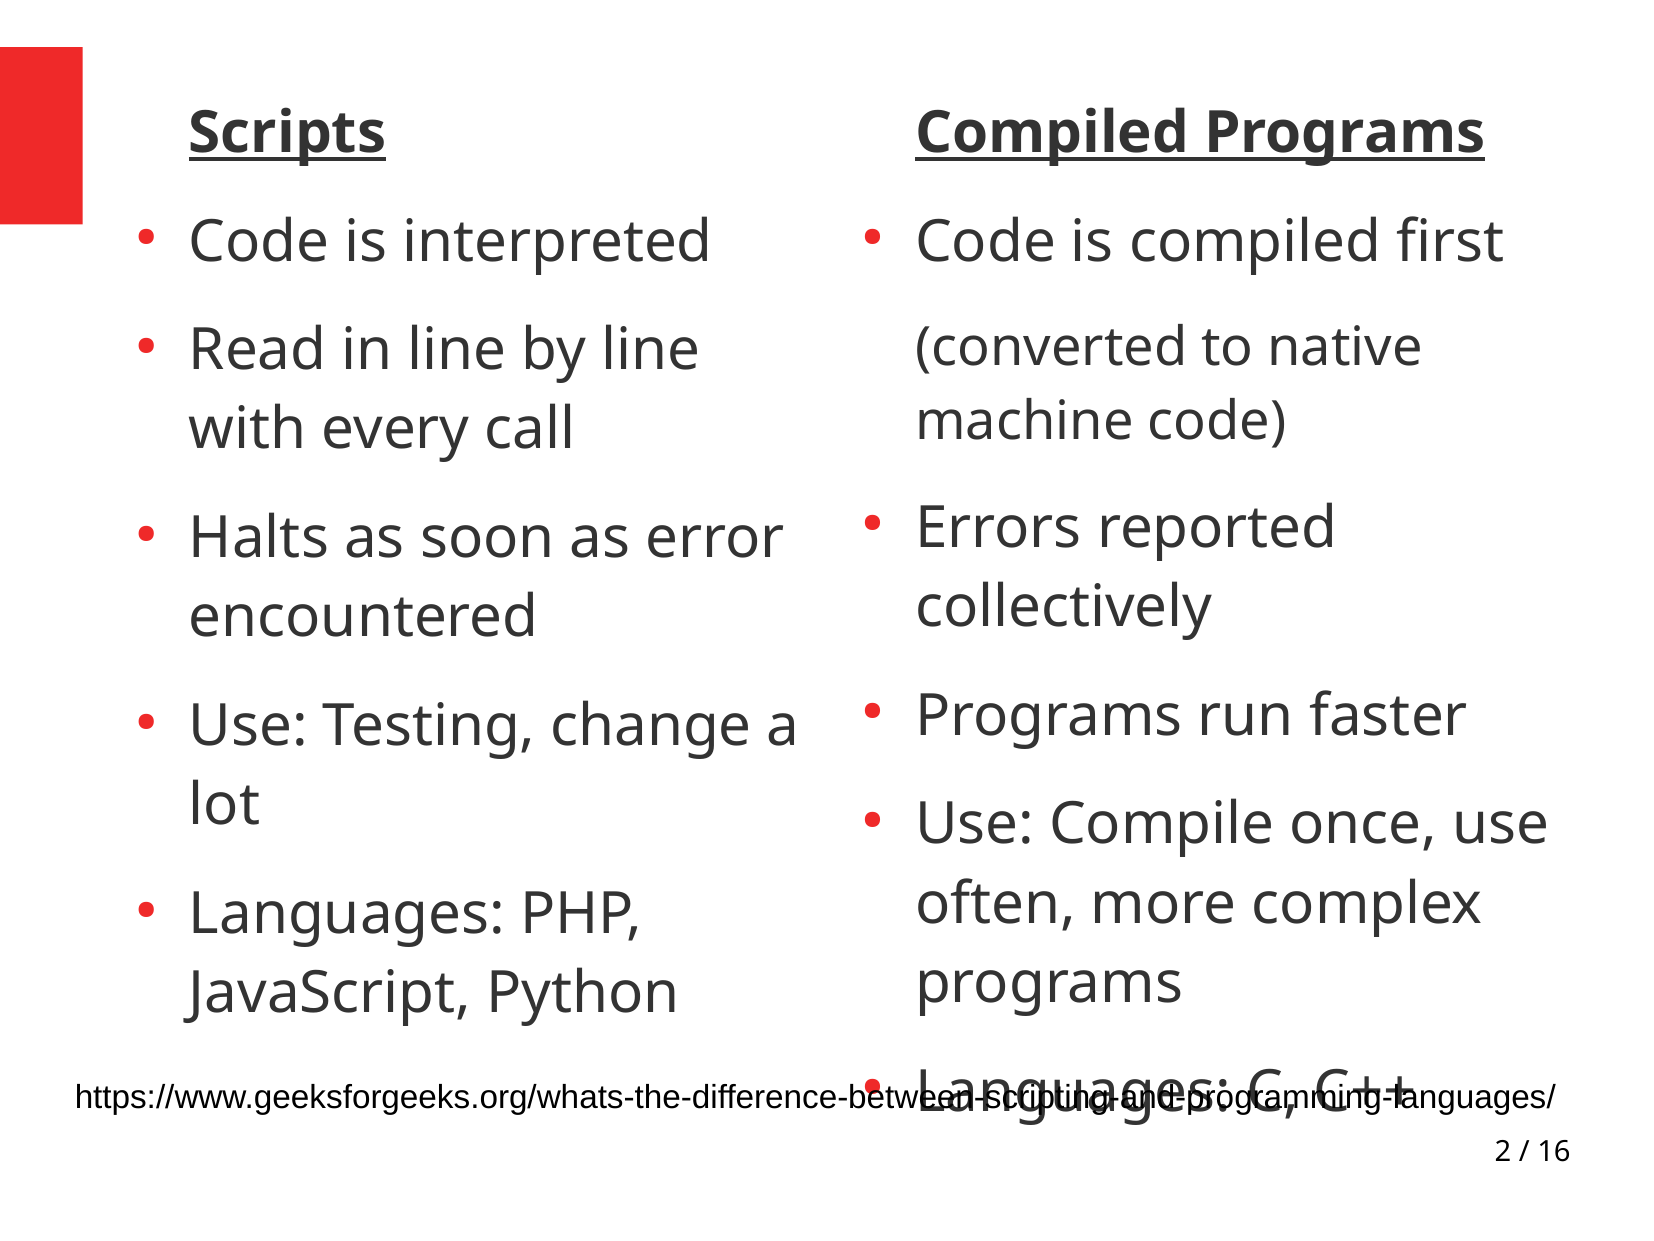

# Scripts
Code is interpreted
Read in line by line with every call
Halts as soon as error encountered
Use: Testing, change a lot
Languages: PHP, JavaScript, Python
Compiled Programs
Code is compiled first
(converted to native machine code)
Errors reported collectively
Programs run faster
Use: Compile once, use often, more complex programs
Languages: C, C++
https://www.geeksforgeeks.org/whats-the-difference-between-scripting-and-programming-languages/
2